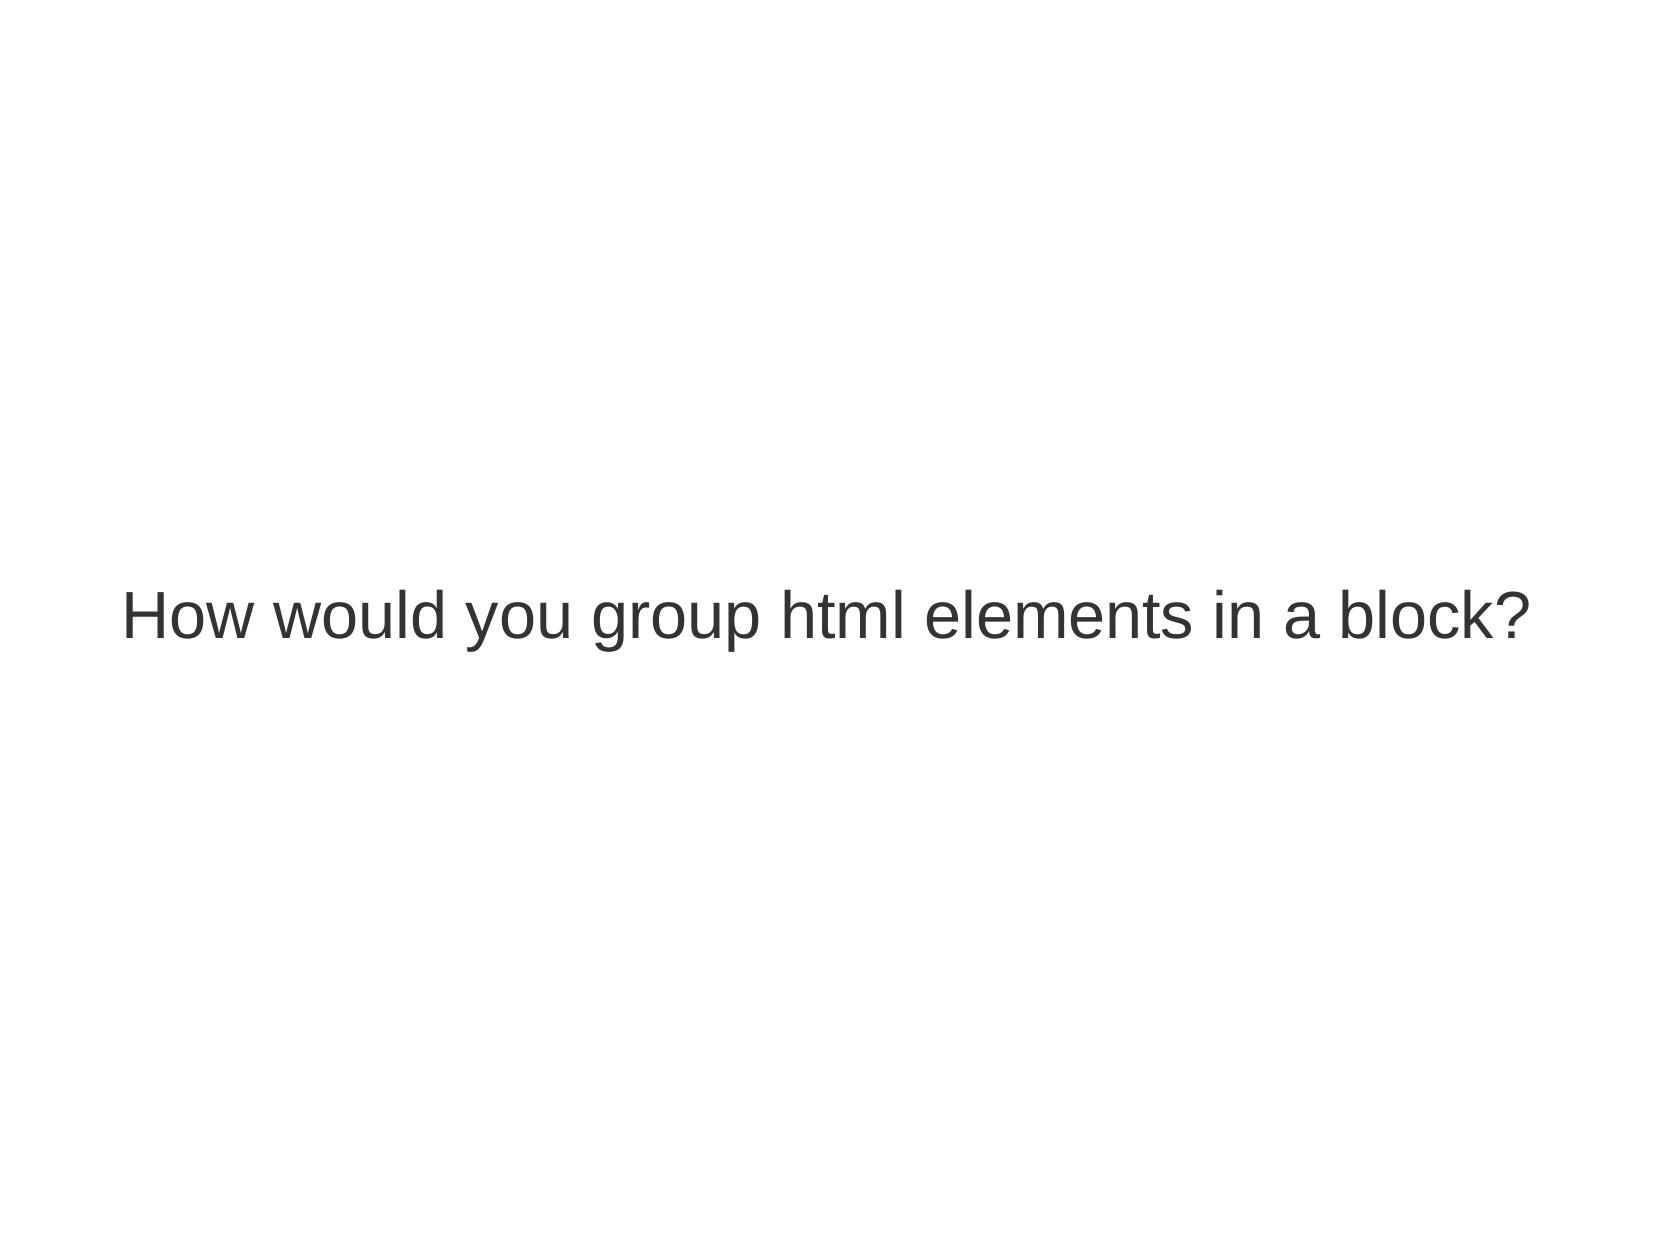

# How would you group html elements in a block?